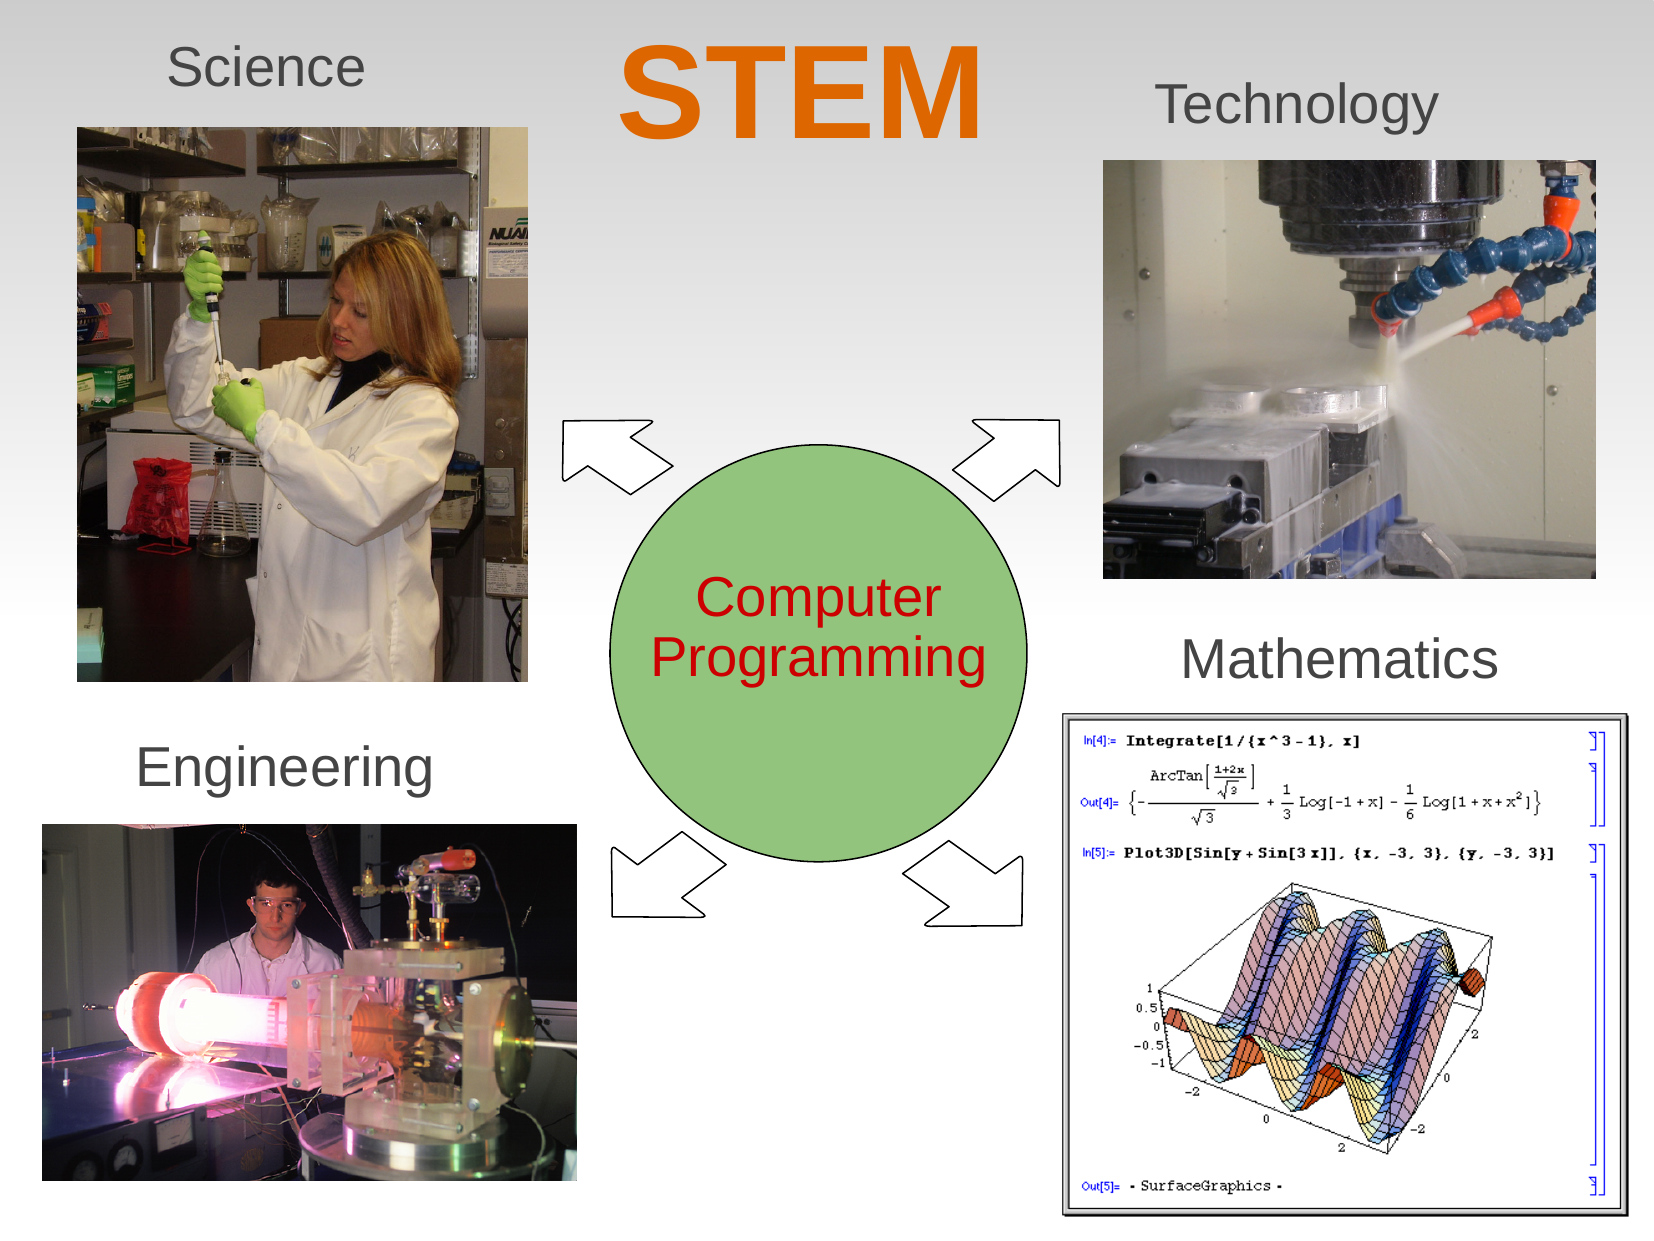

# STEM
Science
Technology
Computer
Programming
Mathematics
Engineering